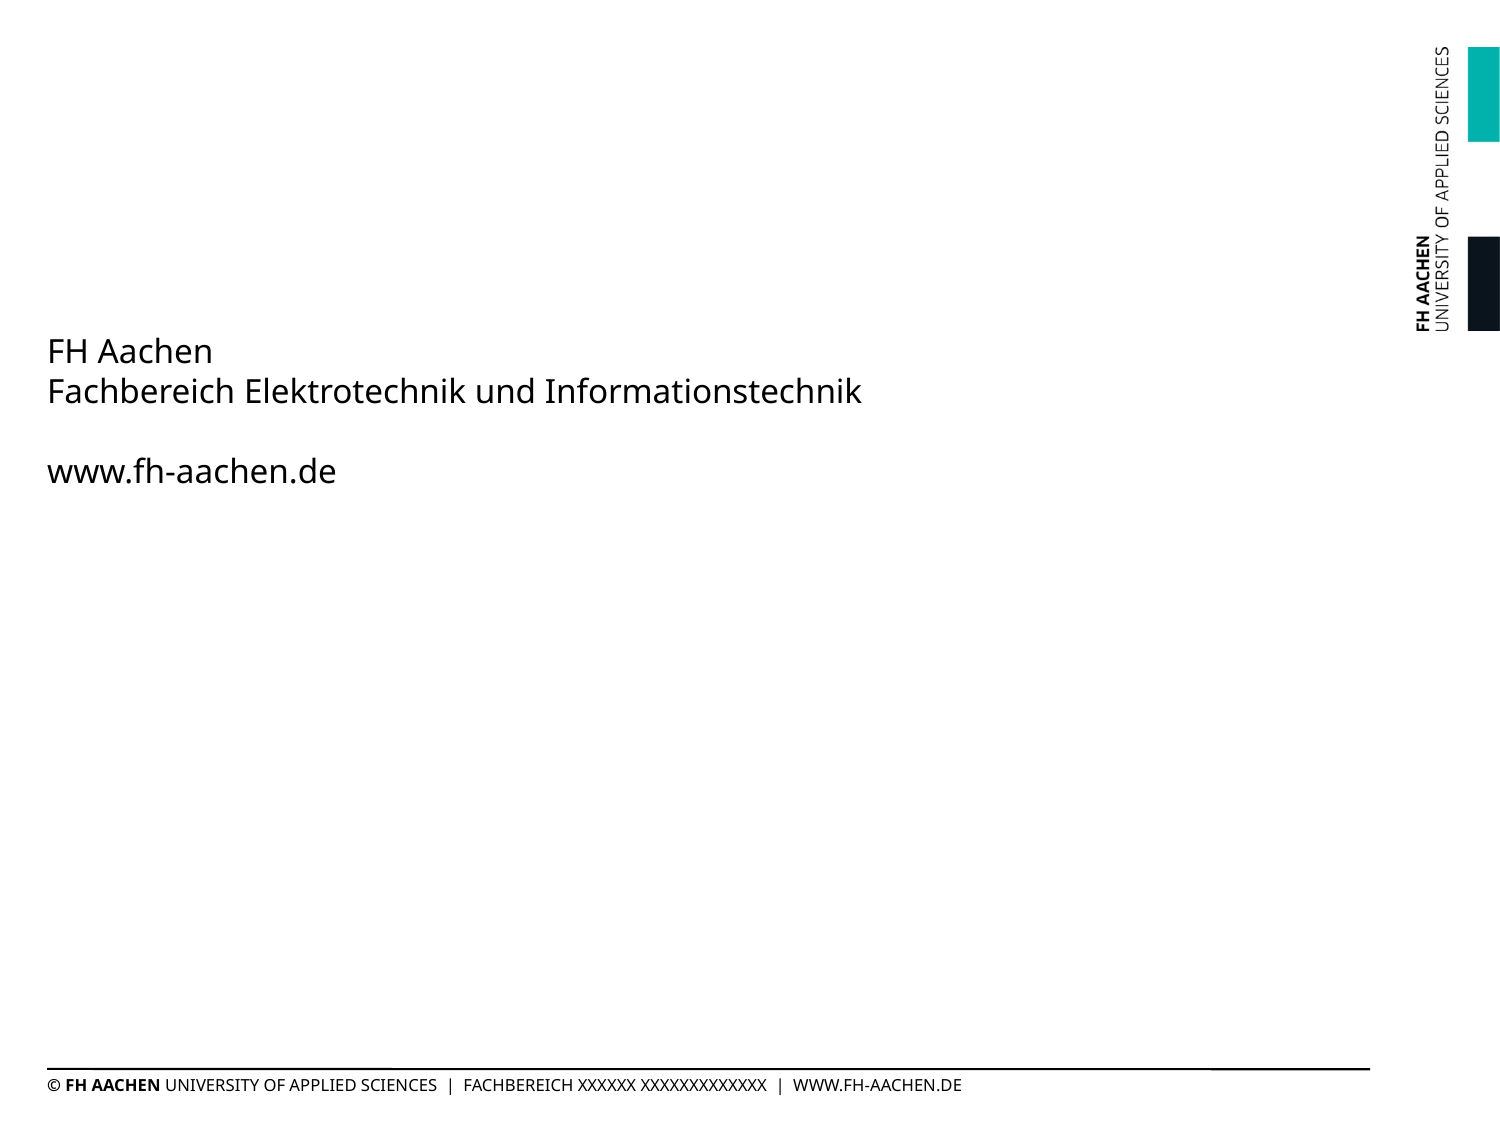

# FH Aachen Fachbereich Elektrotechnik und Informationstechnik www.fh-aachen.de
© FH AACHEN UNIVERSITY OF APPLIED SCIENCES | FACHBEREICH XXXXXX XXXXXXXXXXXXX | WWW.FH-AACHEN.DE